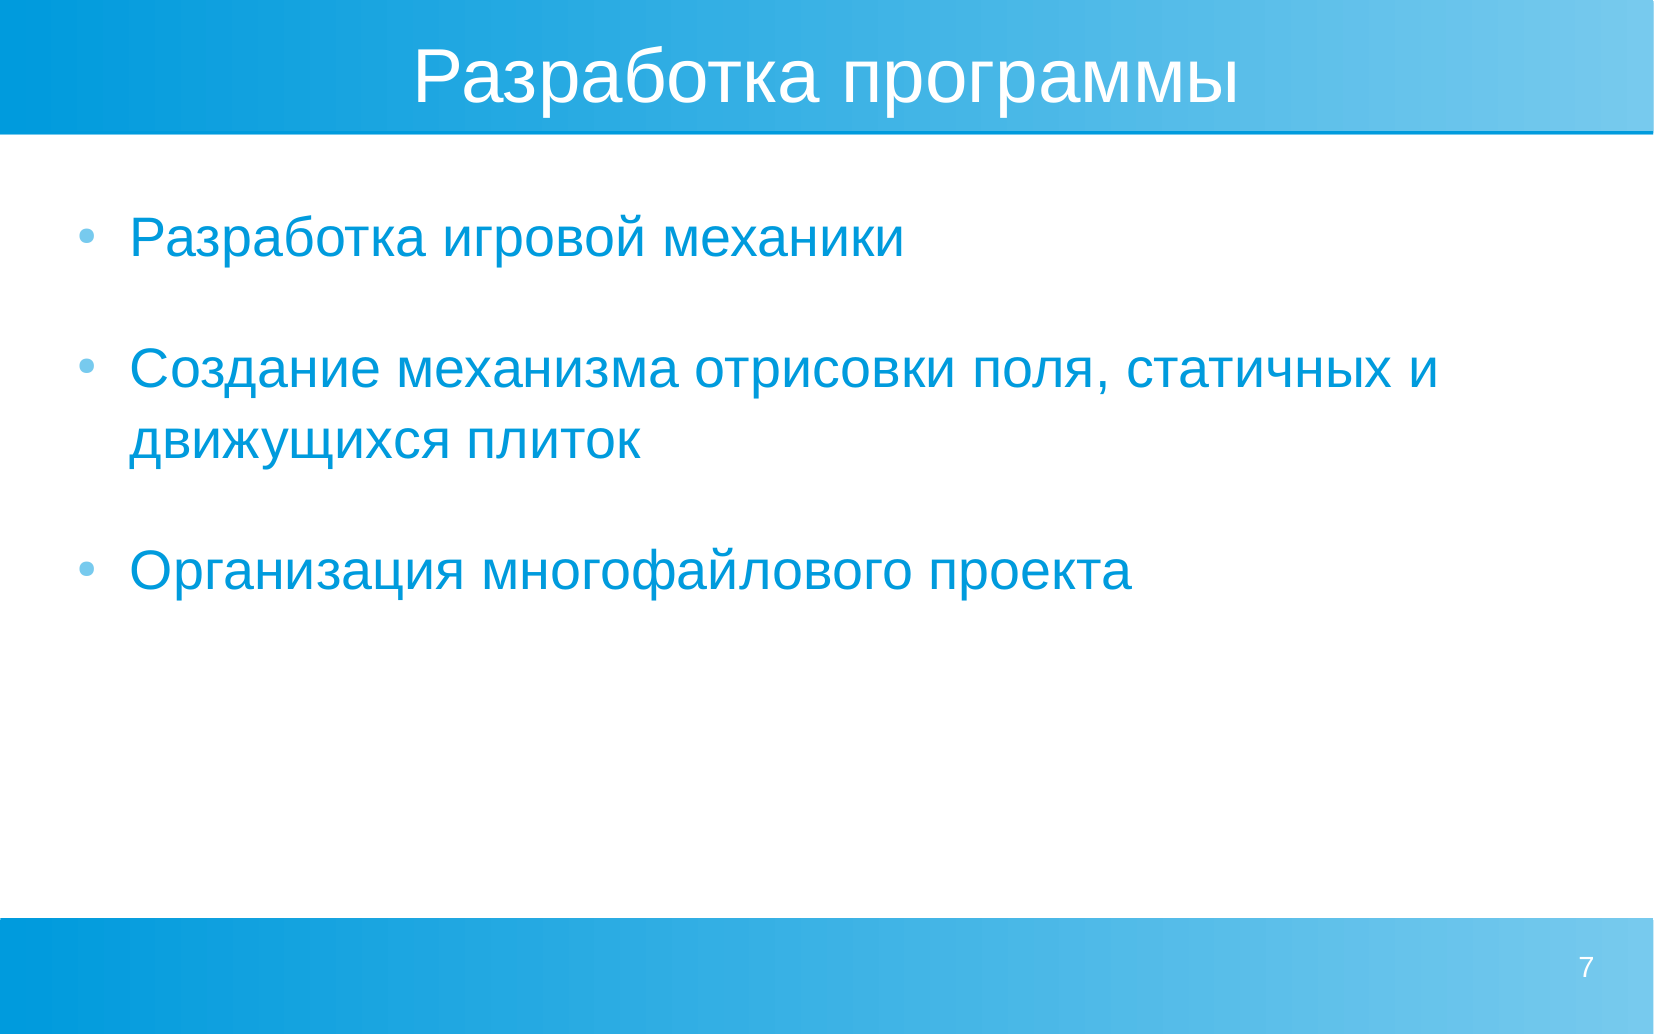

# Разработка программы
Разработка игровой механики
Создание механизма отрисовки поля, статичных и движущихся плиток
Организация многофайлового проекта
7